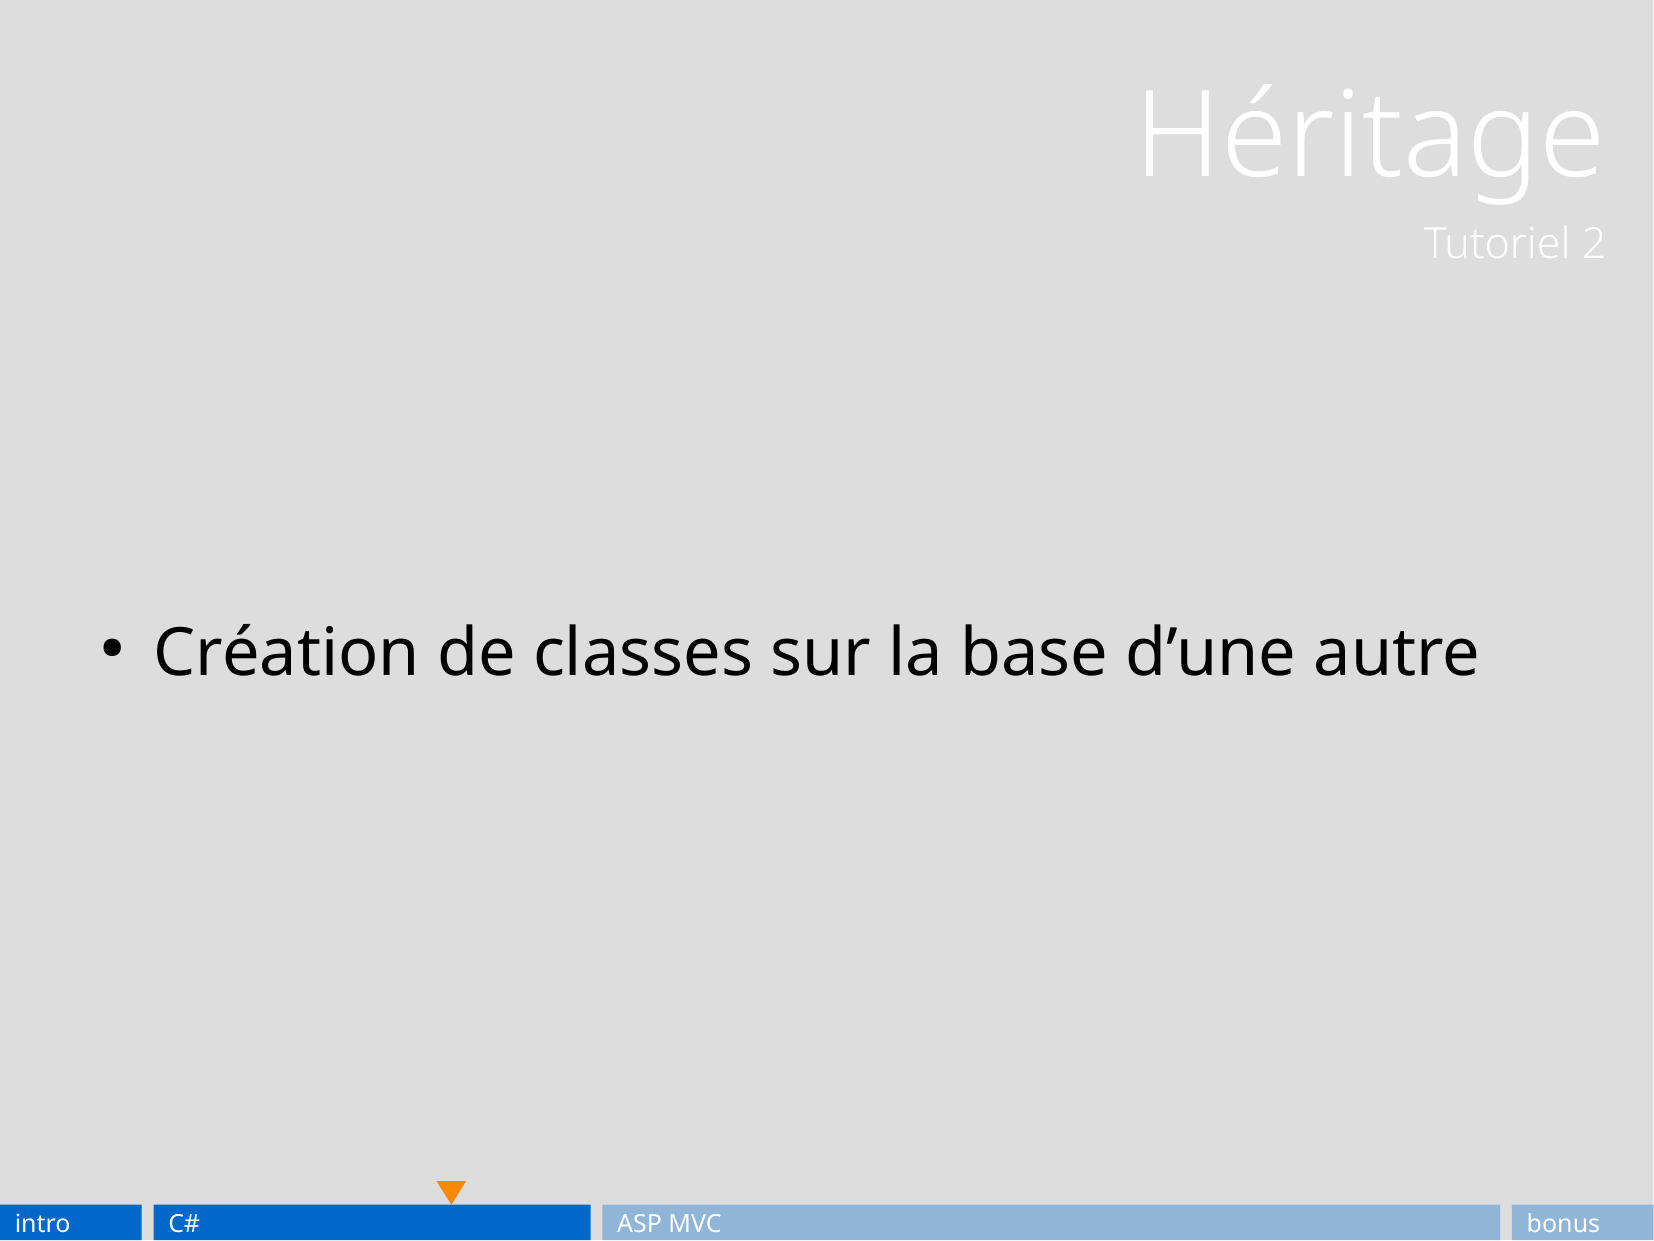

# Héritage
Tutoriel 2
Création de classes sur la base d’une autre
intro
C#
ASP MVC
bonus